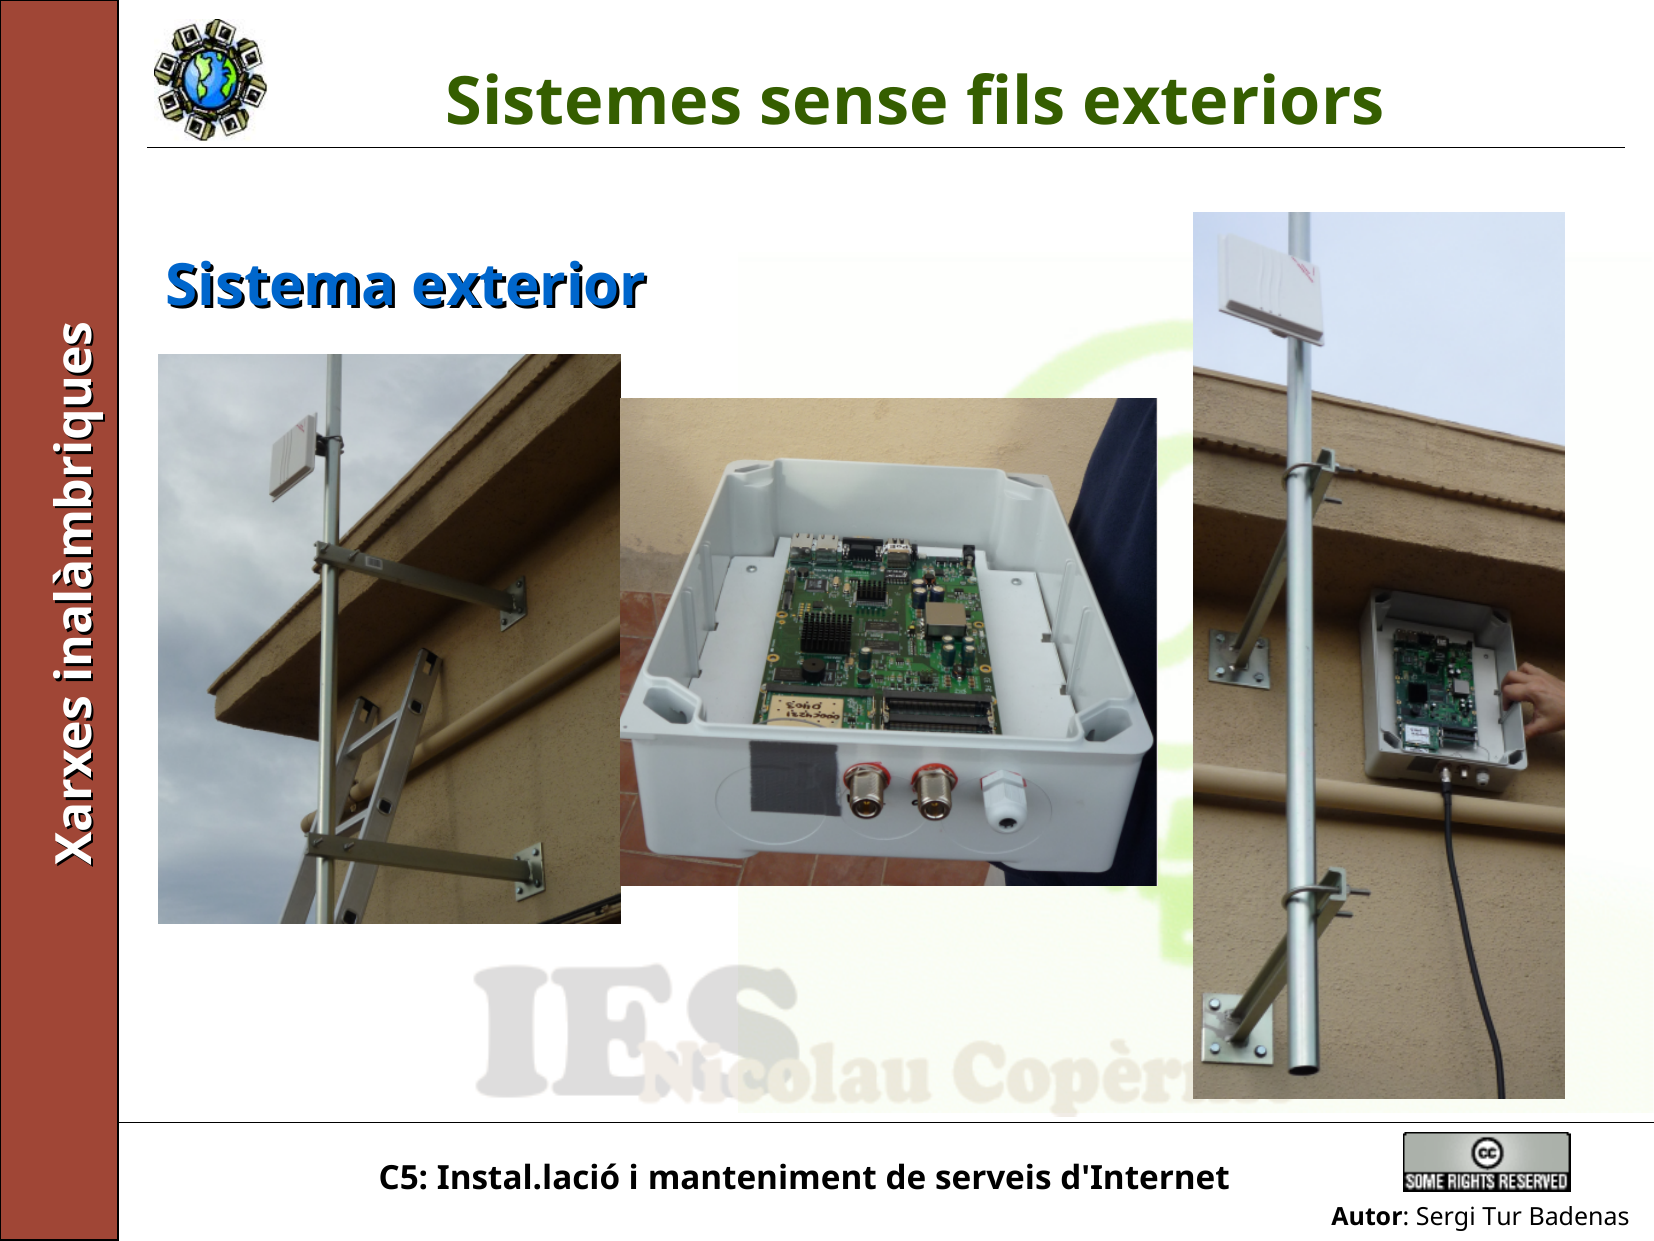

# Sistemes sense fils exteriors
Sistema exterior